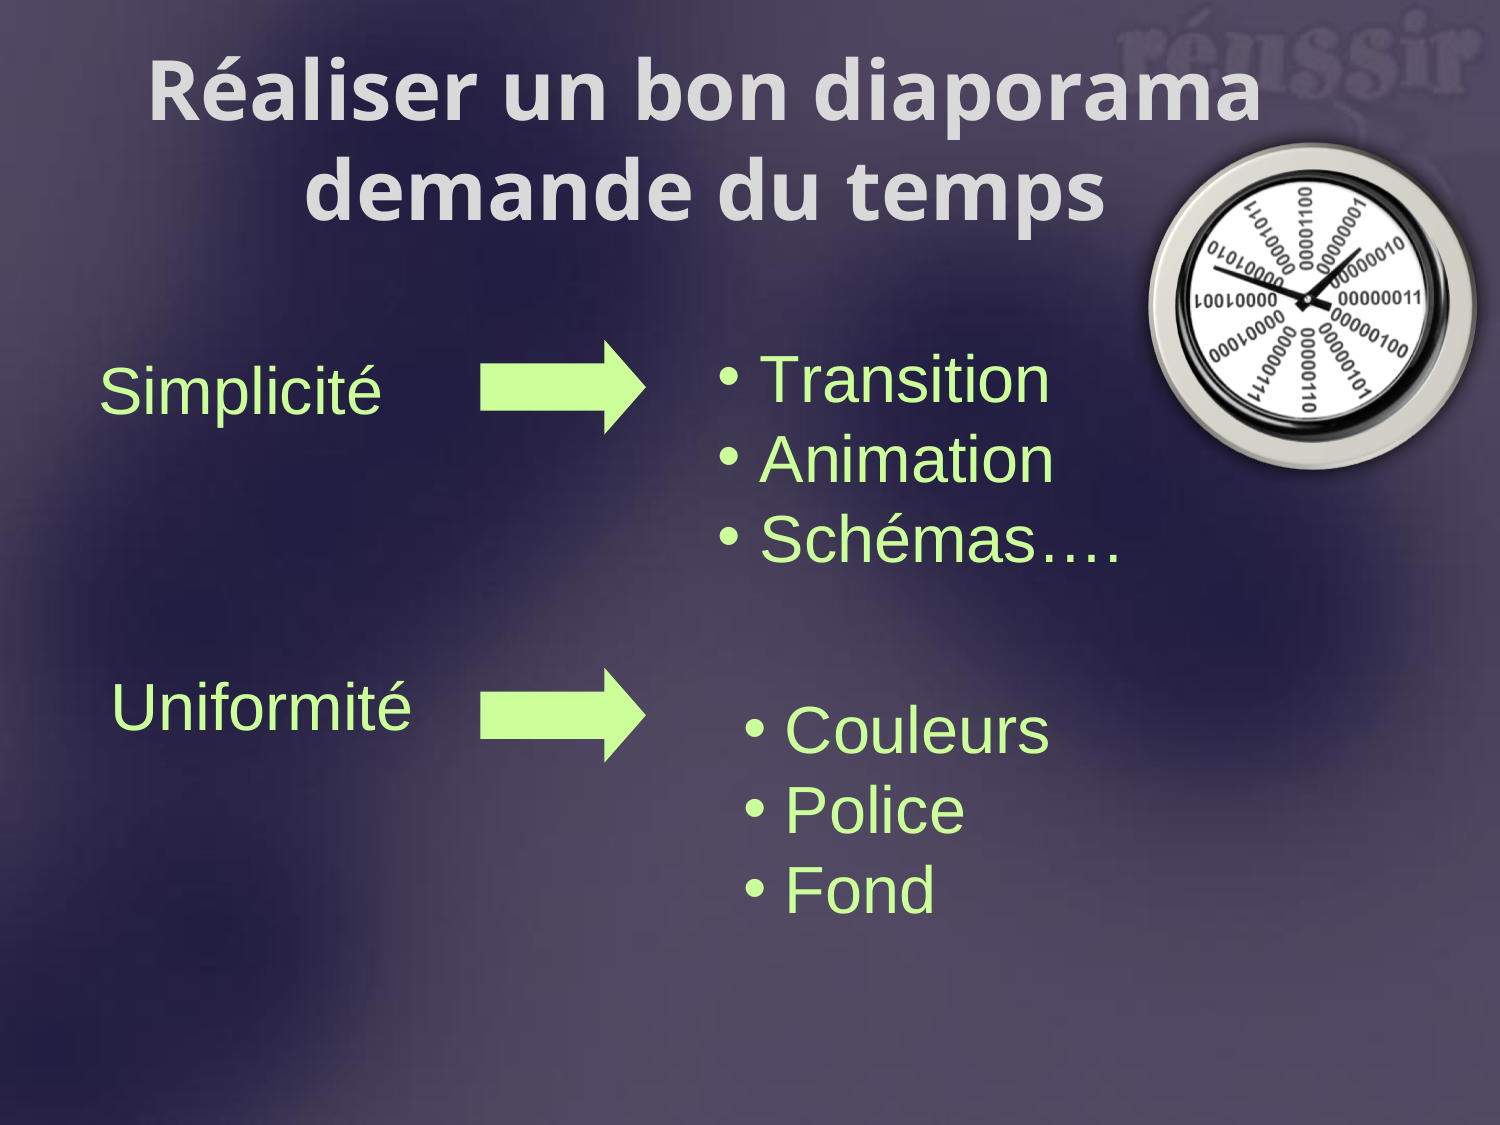

Réaliser un bon diaporama demande du temps
 Transition
 Animation
 Schémas….
Simplicité
Uniformité
 Couleurs
 Police
 Fond